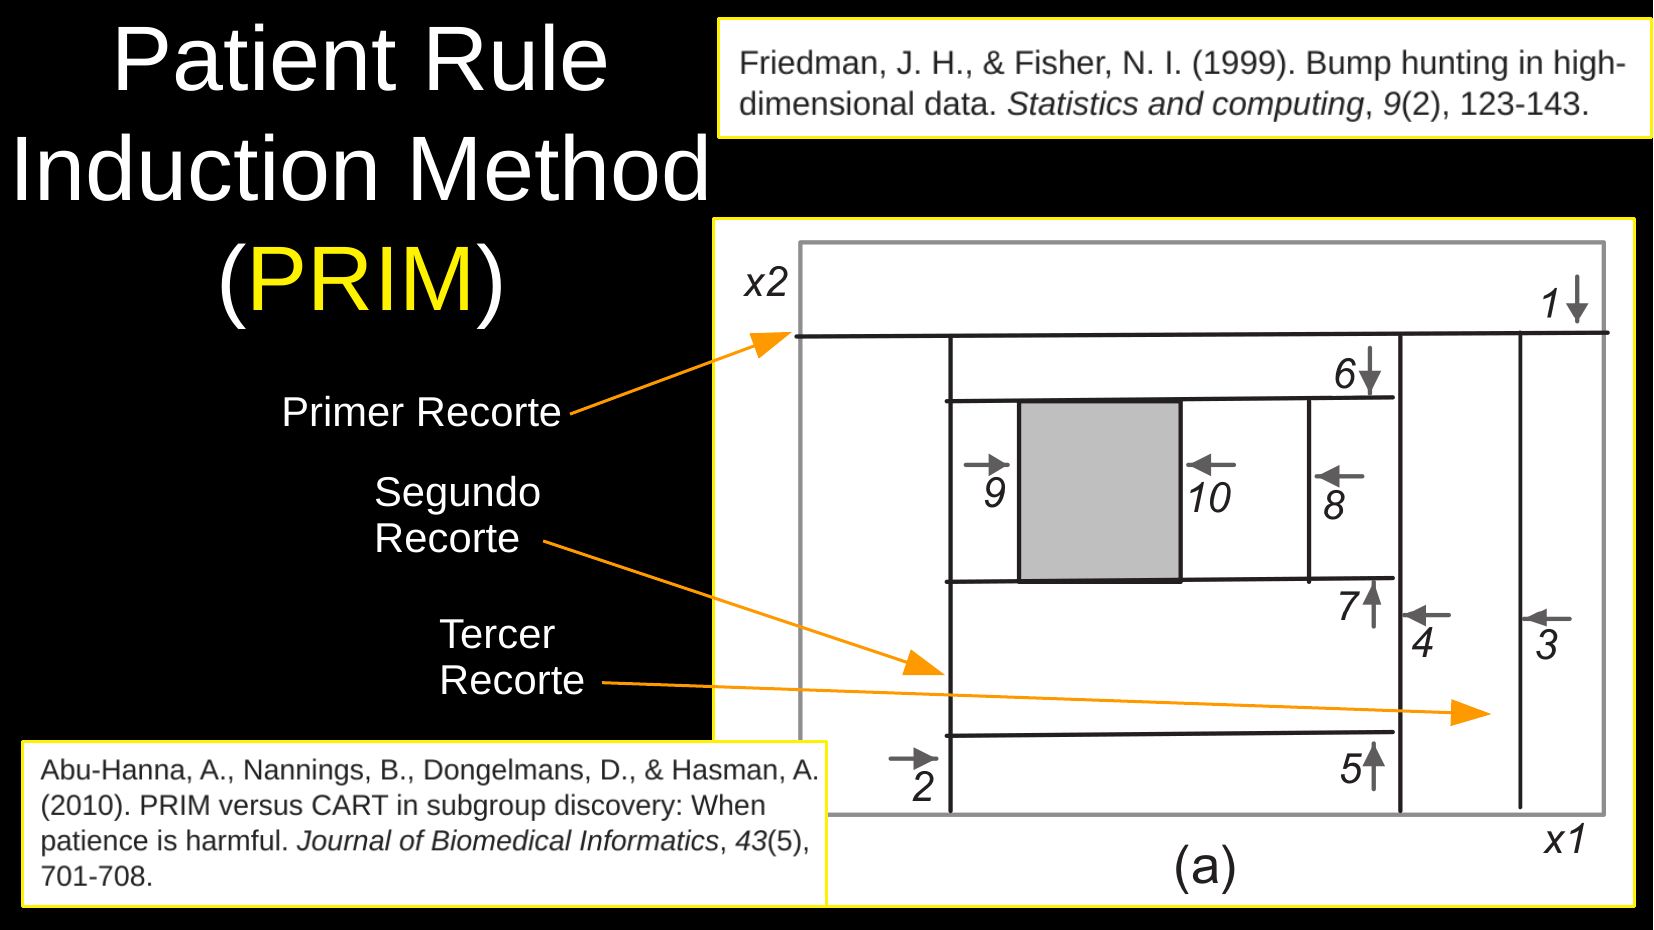

Patient Rule
Induction Method (PRIM)
Primer Recorte
Segundo Recorte
Tercer
Recorte